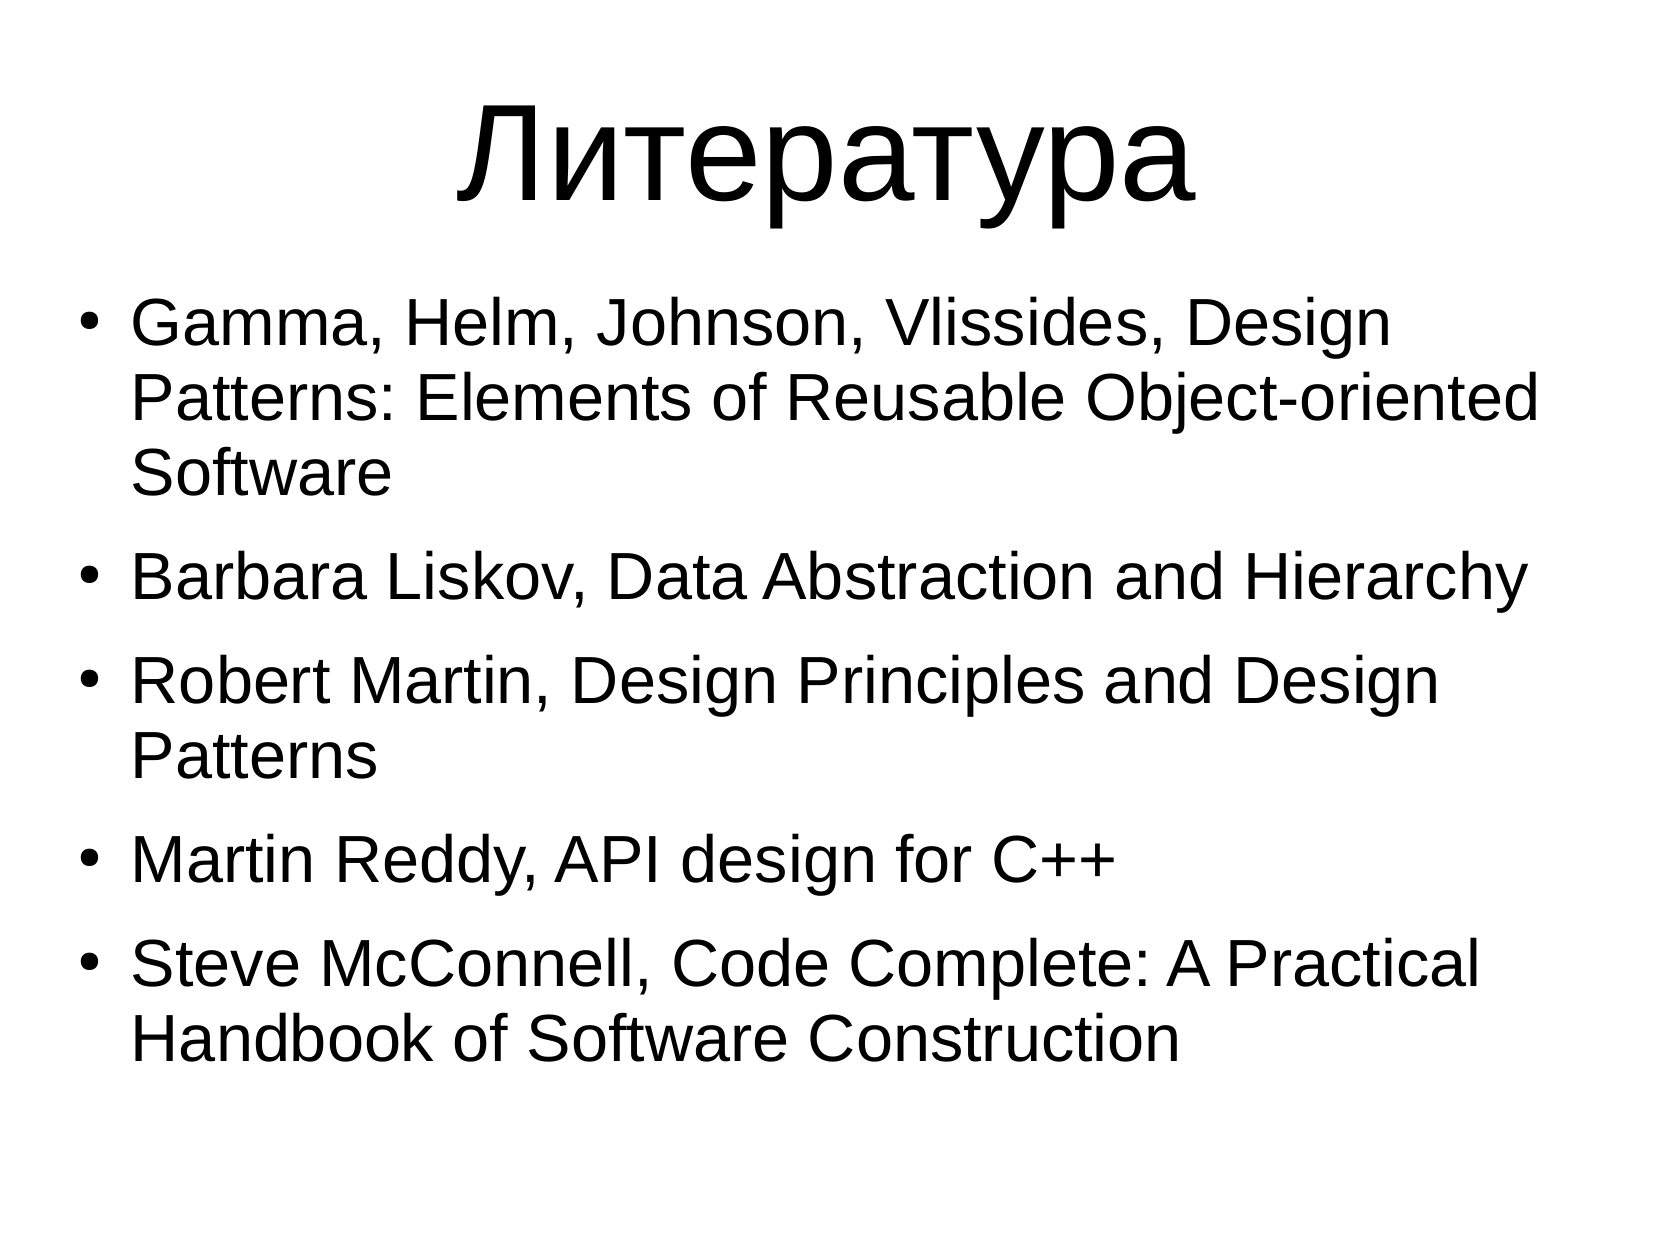

# Литература
Gamma, Helm, Johnson, Vlissides, Design Patterns: Elements of Reusable Object-oriented
Software
Barbara Liskov, Data Abstraction and Hierarchy
Robert Martin, Design Principles and Design Patterns
Martin Reddy, API design for C++
Steve McConnell, Code Complete: A Practical Handbook of Software Construction